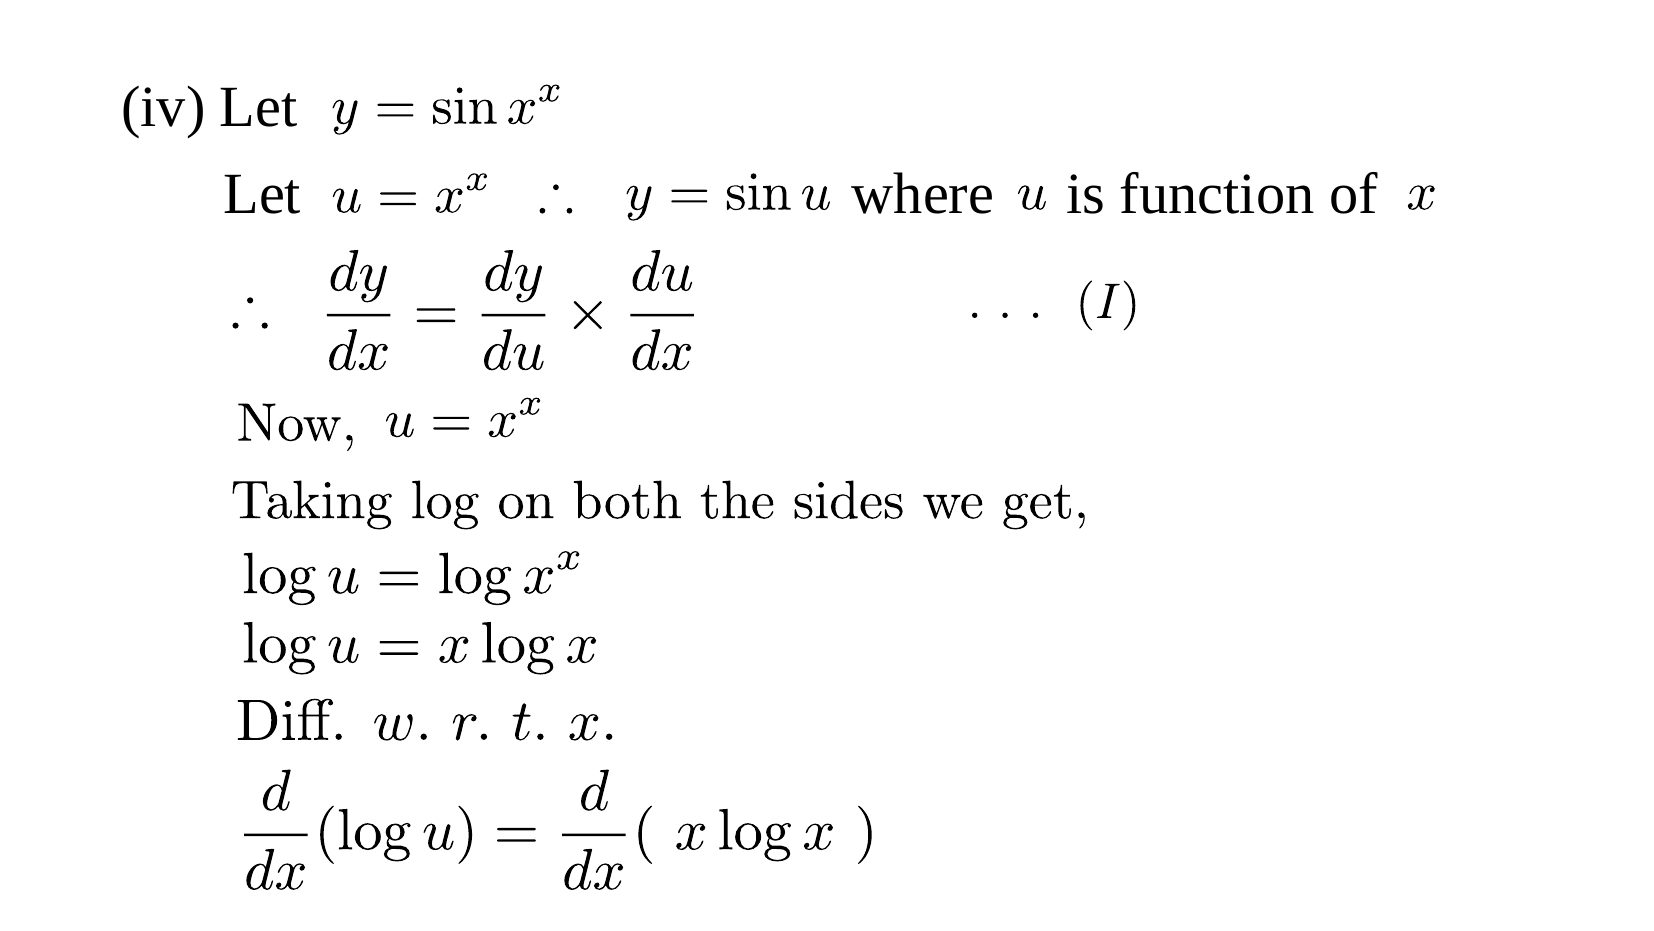

# (iv) Let Let where is function of